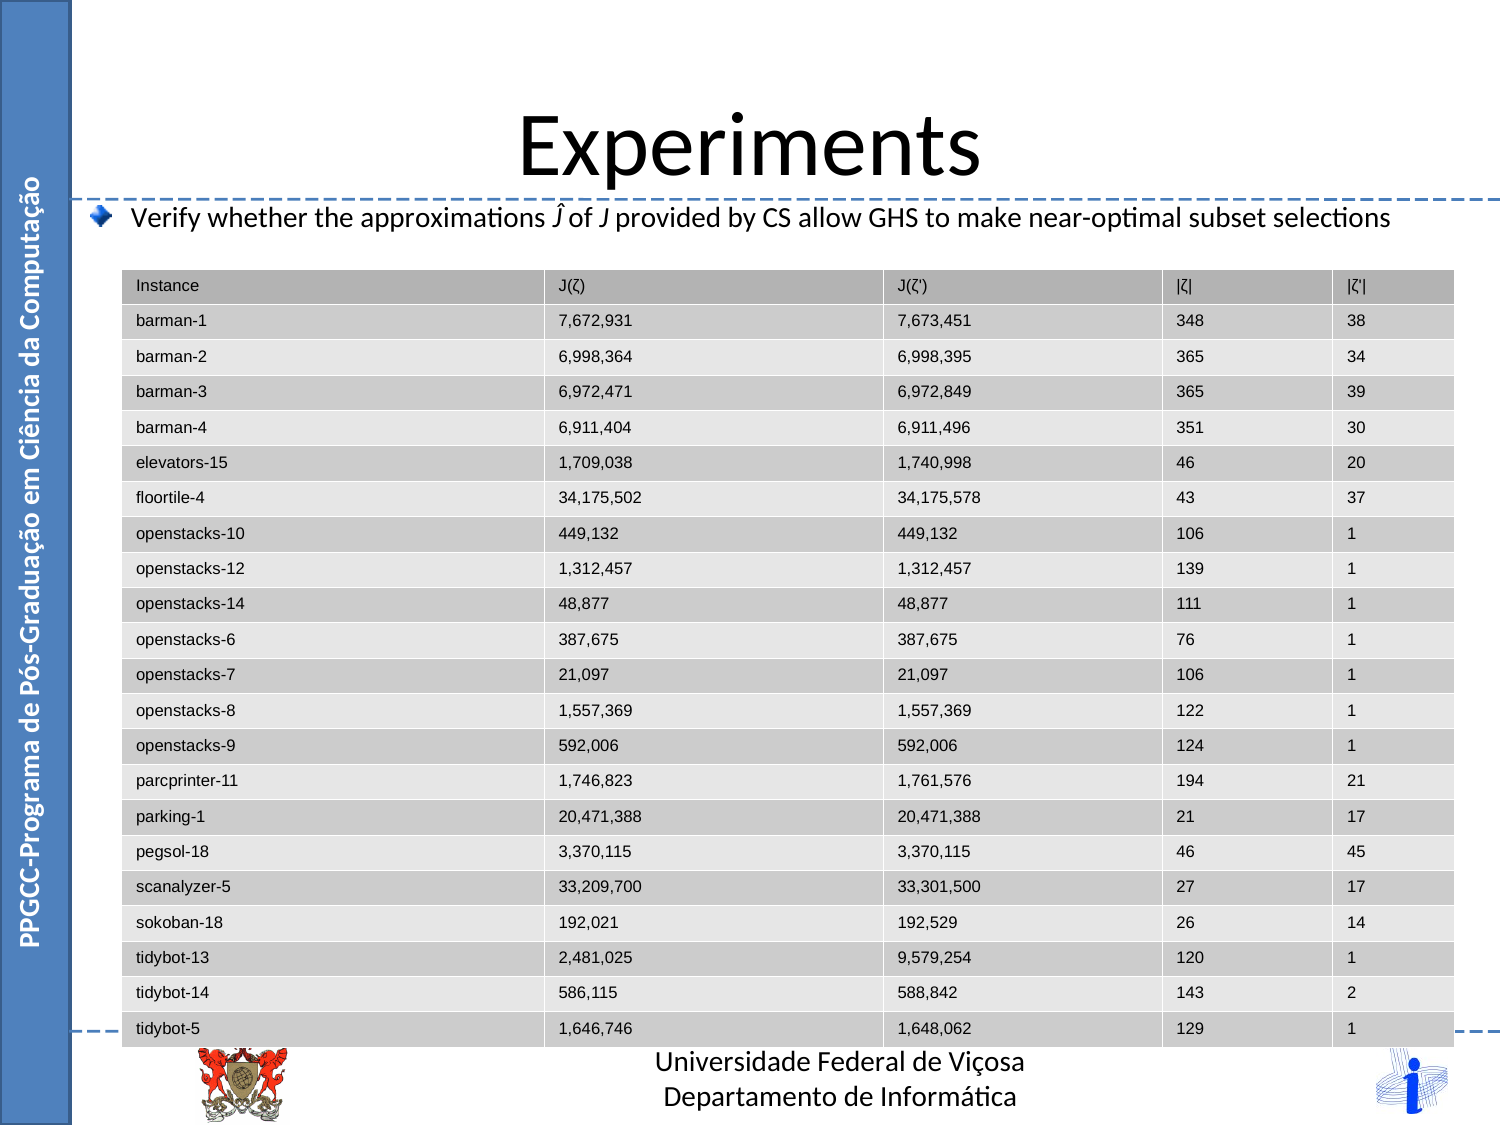

Experiments
 Verify whether the approximations Ĵ of J provided by CS allow GHS to make near-optimal subset selections
| Instance | J(ζ) | J(ζ') | |ζ| | |ζ'| |
| --- | --- | --- | --- | --- |
| barman-1 | 7,672,931 | 7,673,451 | 348 | 38 |
| barman-2 | 6,998,364 | 6,998,395 | 365 | 34 |
| barman-3 | 6,972,471 | 6,972,849 | 365 | 39 |
| barman-4 | 6,911,404 | 6,911,496 | 351 | 30 |
| elevators-15 | 1,709,038 | 1,740,998 | 46 | 20 |
| floortile-4 | 34,175,502 | 34,175,578 | 43 | 37 |
| openstacks-10 | 449,132 | 449,132 | 106 | 1 |
| openstacks-12 | 1,312,457 | 1,312,457 | 139 | 1 |
| openstacks-14 | 48,877 | 48,877 | 111 | 1 |
| openstacks-6 | 387,675 | 387,675 | 76 | 1 |
| openstacks-7 | 21,097 | 21,097 | 106 | 1 |
| openstacks-8 | 1,557,369 | 1,557,369 | 122 | 1 |
| openstacks-9 | 592,006 | 592,006 | 124 | 1 |
| parcprinter-11 | 1,746,823 | 1,761,576 | 194 | 21 |
| parking-1 | 20,471,388 | 20,471,388 | 21 | 17 |
| pegsol-18 | 3,370,115 | 3,370,115 | 46 | 45 |
| scanalyzer-5 | 33,209,700 | 33,301,500 | 27 | 17 |
| sokoban-18 | 192,021 | 192,529 | 26 | 14 |
| tidybot-13 | 2,481,025 | 9,579,254 | 120 | 1 |
| tidybot-14 | 586,115 | 588,842 | 143 | 2 |
| tidybot-5 | 1,646,746 | 1,648,062 | 129 | 1 |
PPGCC-Programa de Pós-Graduação em Ciência da Computação
Universidade Federal de Viçosa
Departamento de Informática